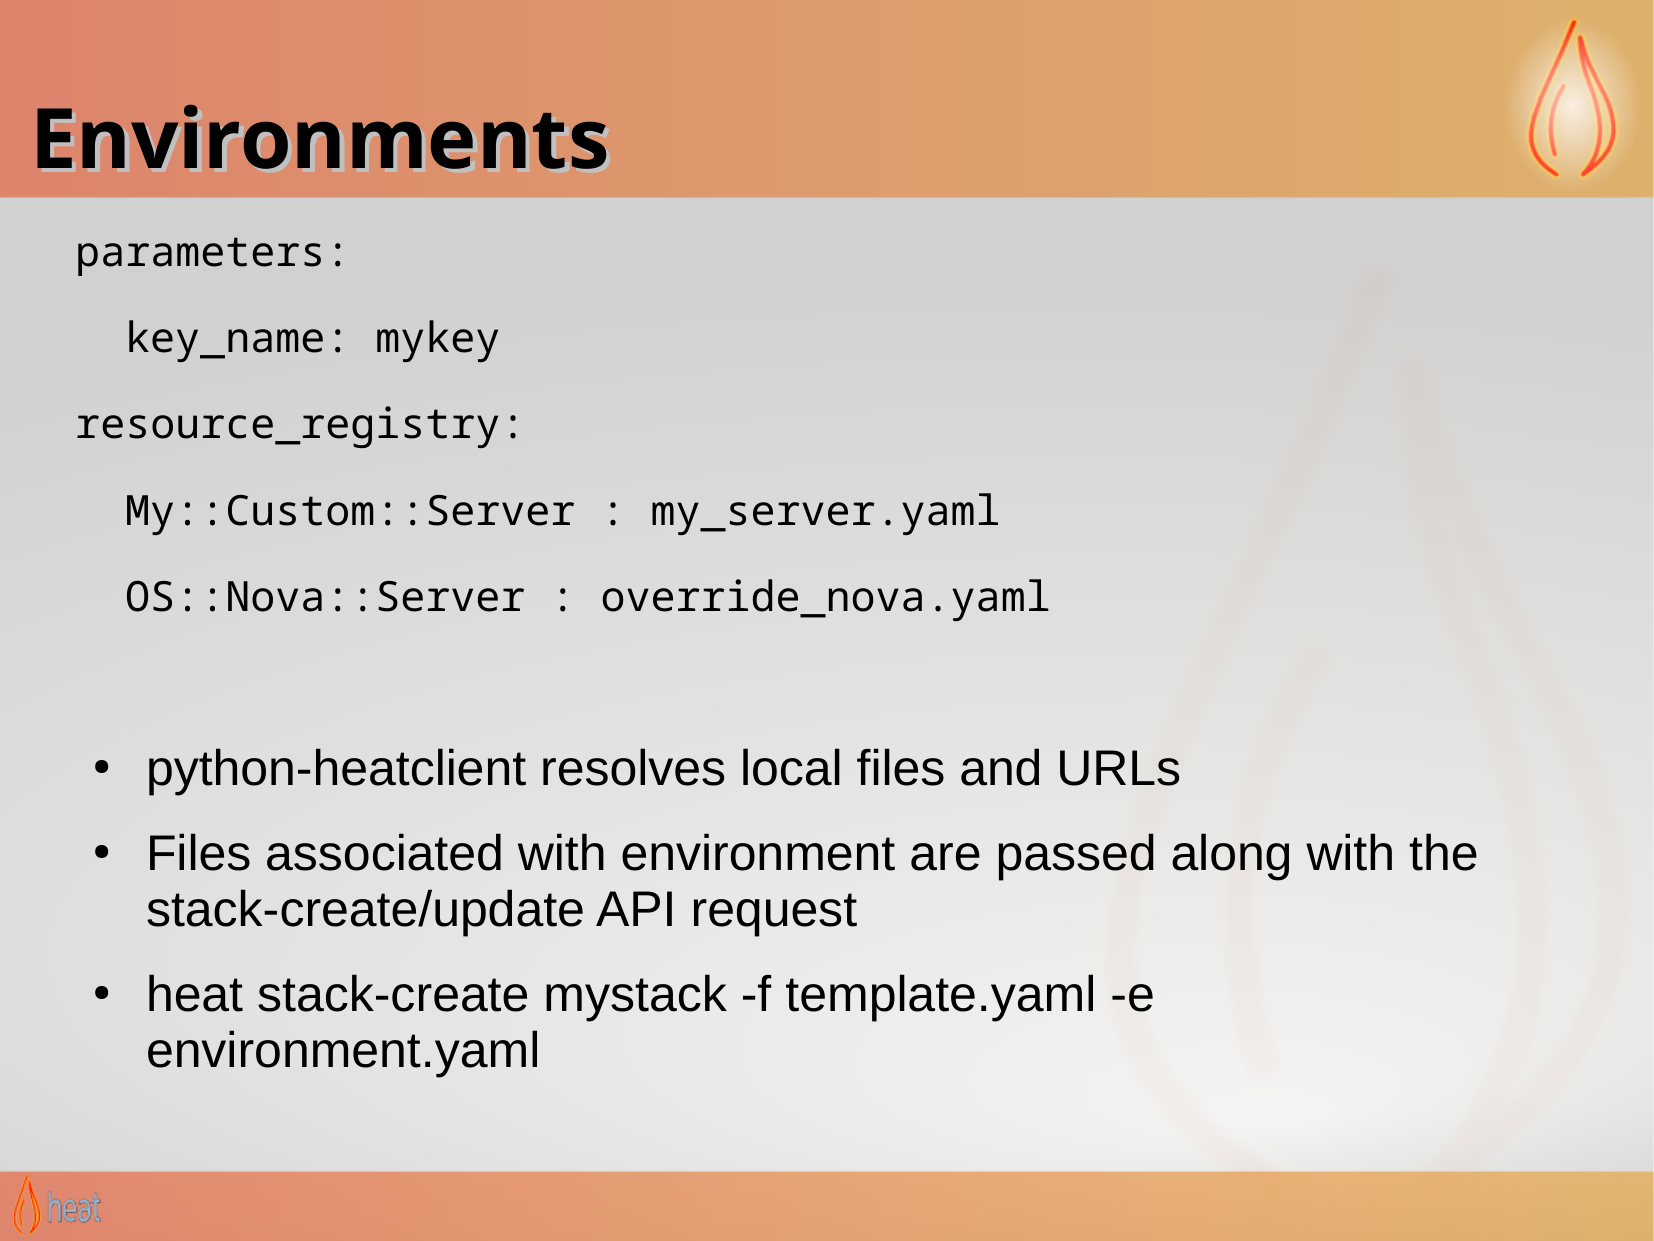

# Environments
parameters:
 key_name: mykey
resource_registry:
 My::Custom::Server : my_server.yaml
 OS::Nova::Server : override_nova.yaml
python-heatclient resolves local files and URLs
Files associated with environment are passed along with the stack-create/update API request
heat stack-create mystack -f template.yaml -e environment.yaml